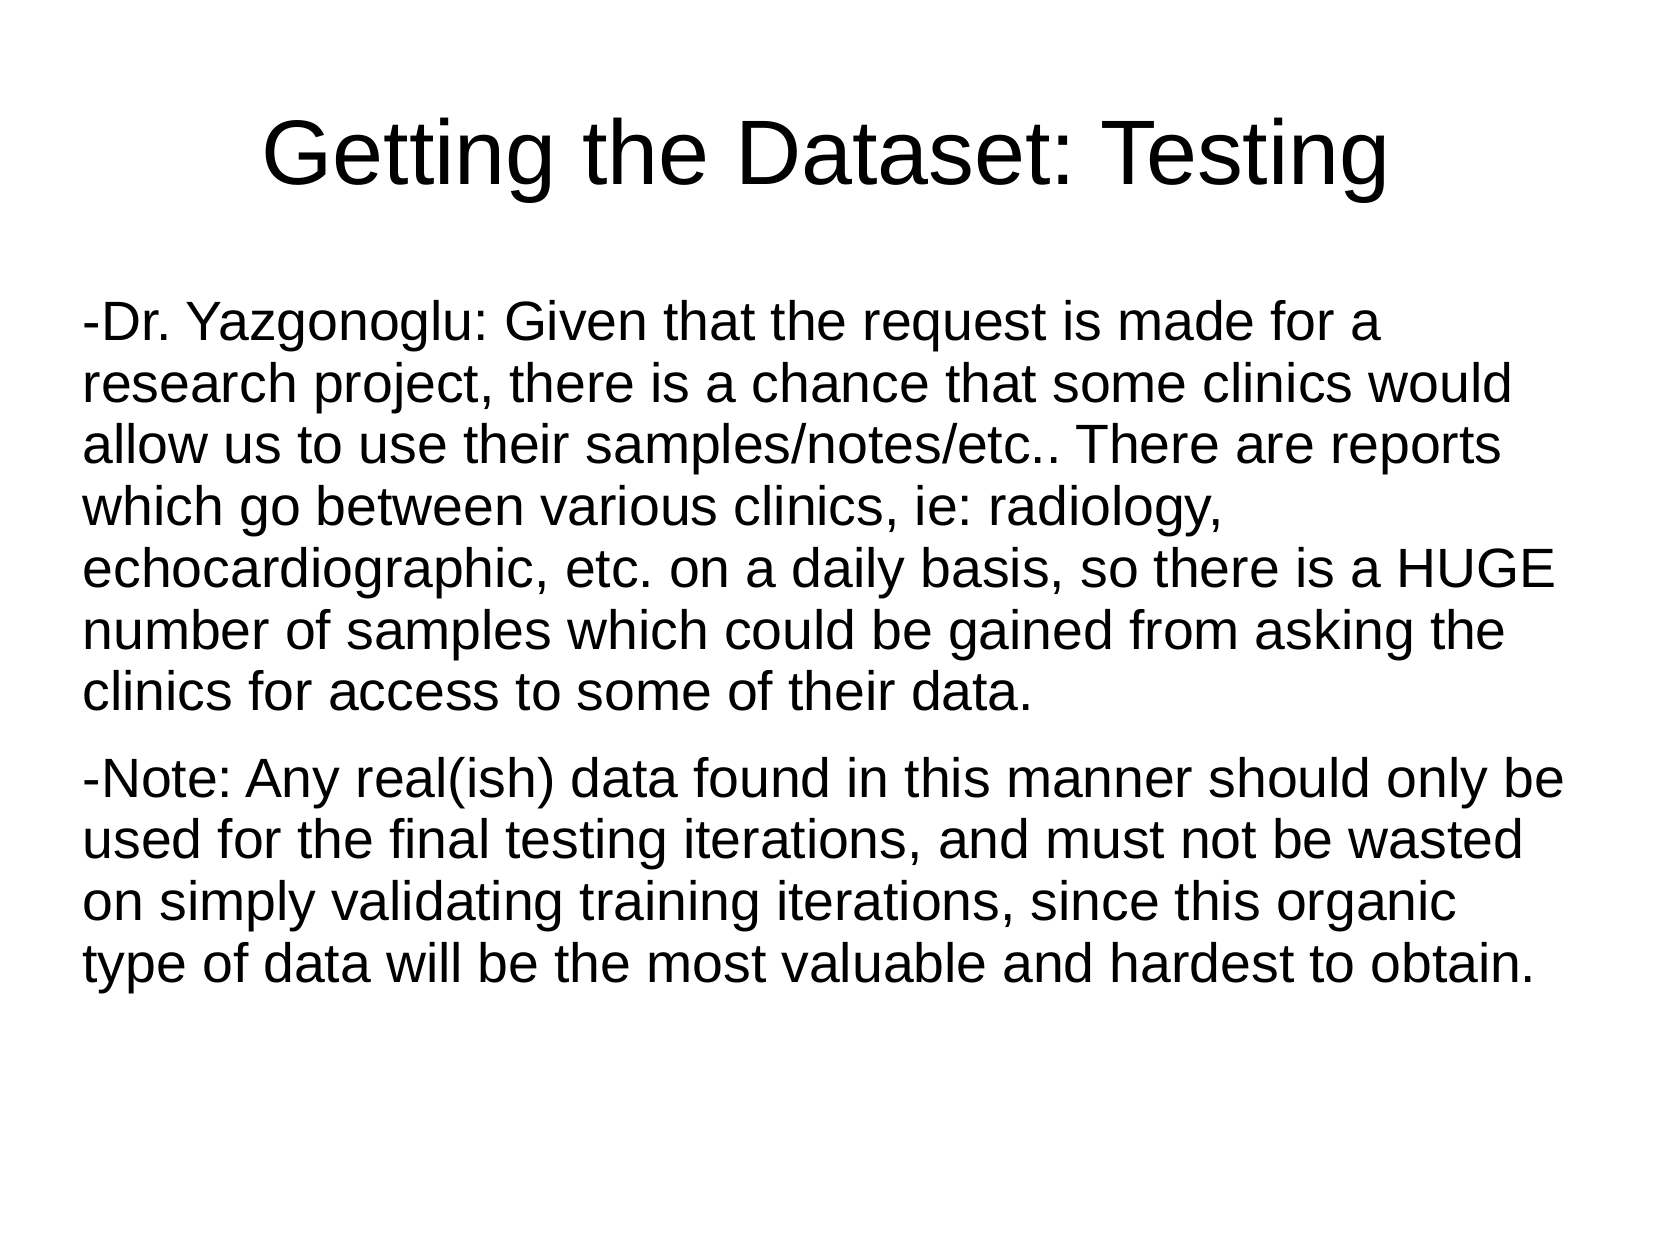

# Getting the Dataset: Testing
-Dr. Yazgonoglu: Given that the request is made for a research project, there is a chance that some clinics would allow us to use their samples/notes/etc.. There are reports which go between various clinics, ie: radiology, echocardiographic, etc. on a daily basis, so there is a HUGE number of samples which could be gained from asking the clinics for access to some of their data.
-Note: Any real(ish) data found in this manner should only be used for the final testing iterations, and must not be wasted on simply validating training iterations, since this organic type of data will be the most valuable and hardest to obtain.